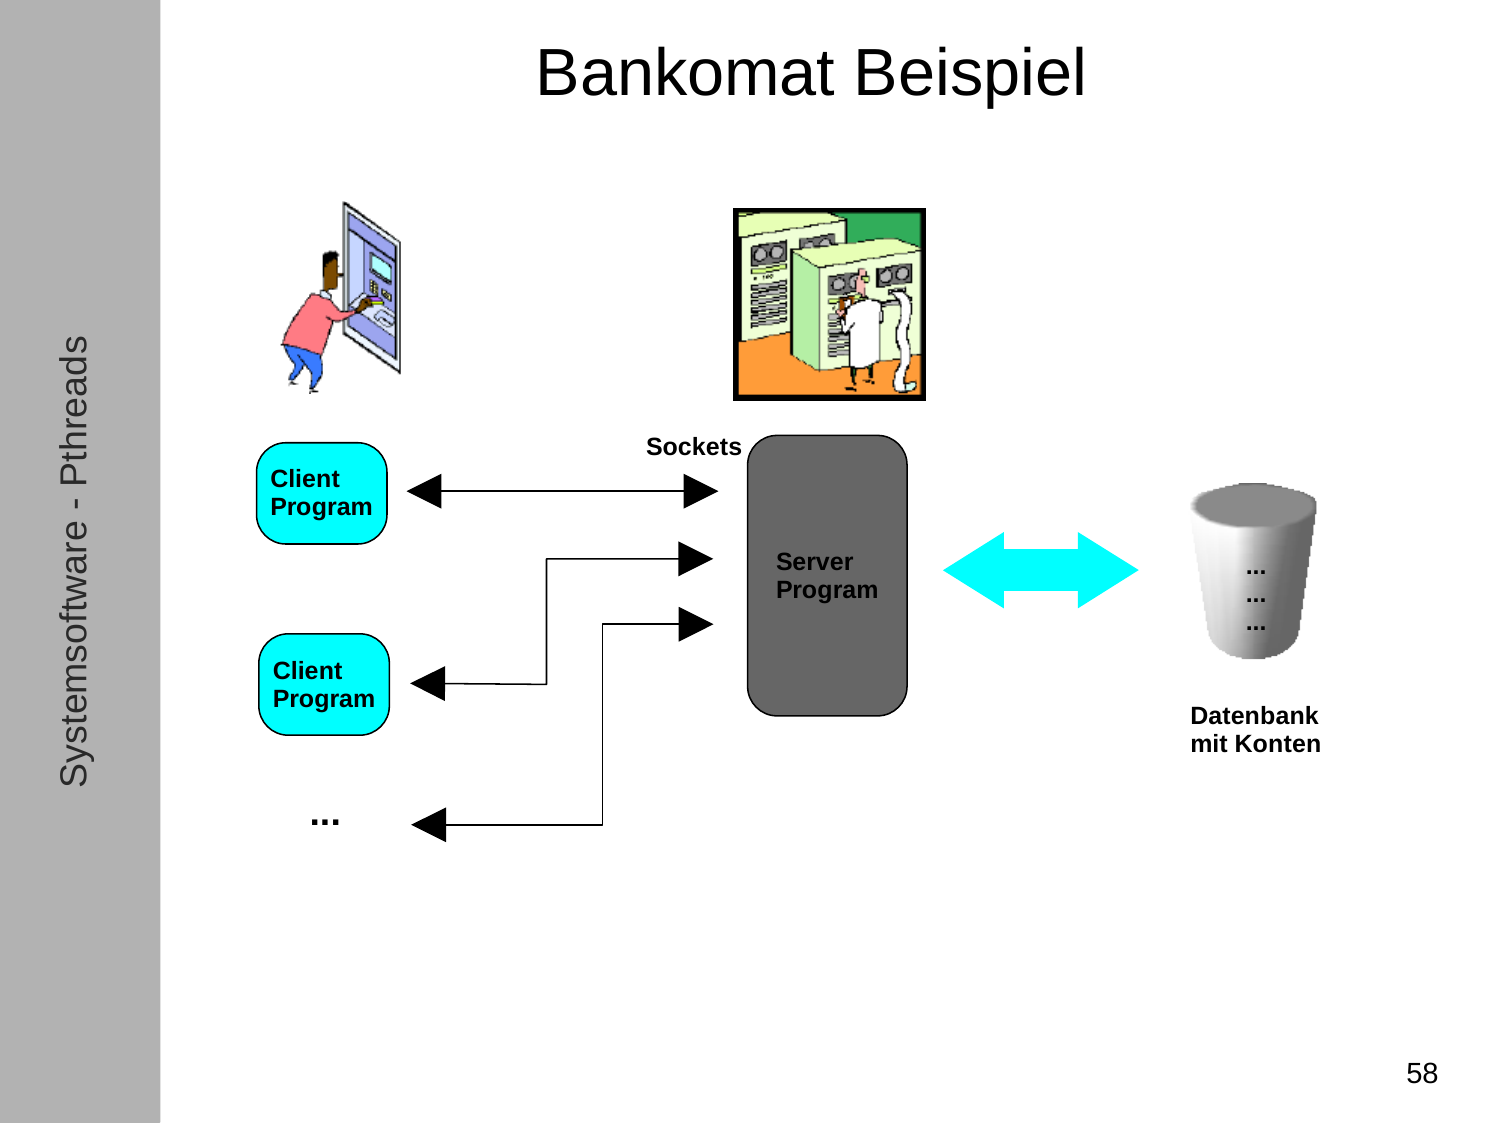

Bankomat Beispiel
Sockets
Server
Program
Client
Program
Systemsoftware - Pthreads
...
...
...
Client
Program
Datenbank
mit Konten
...